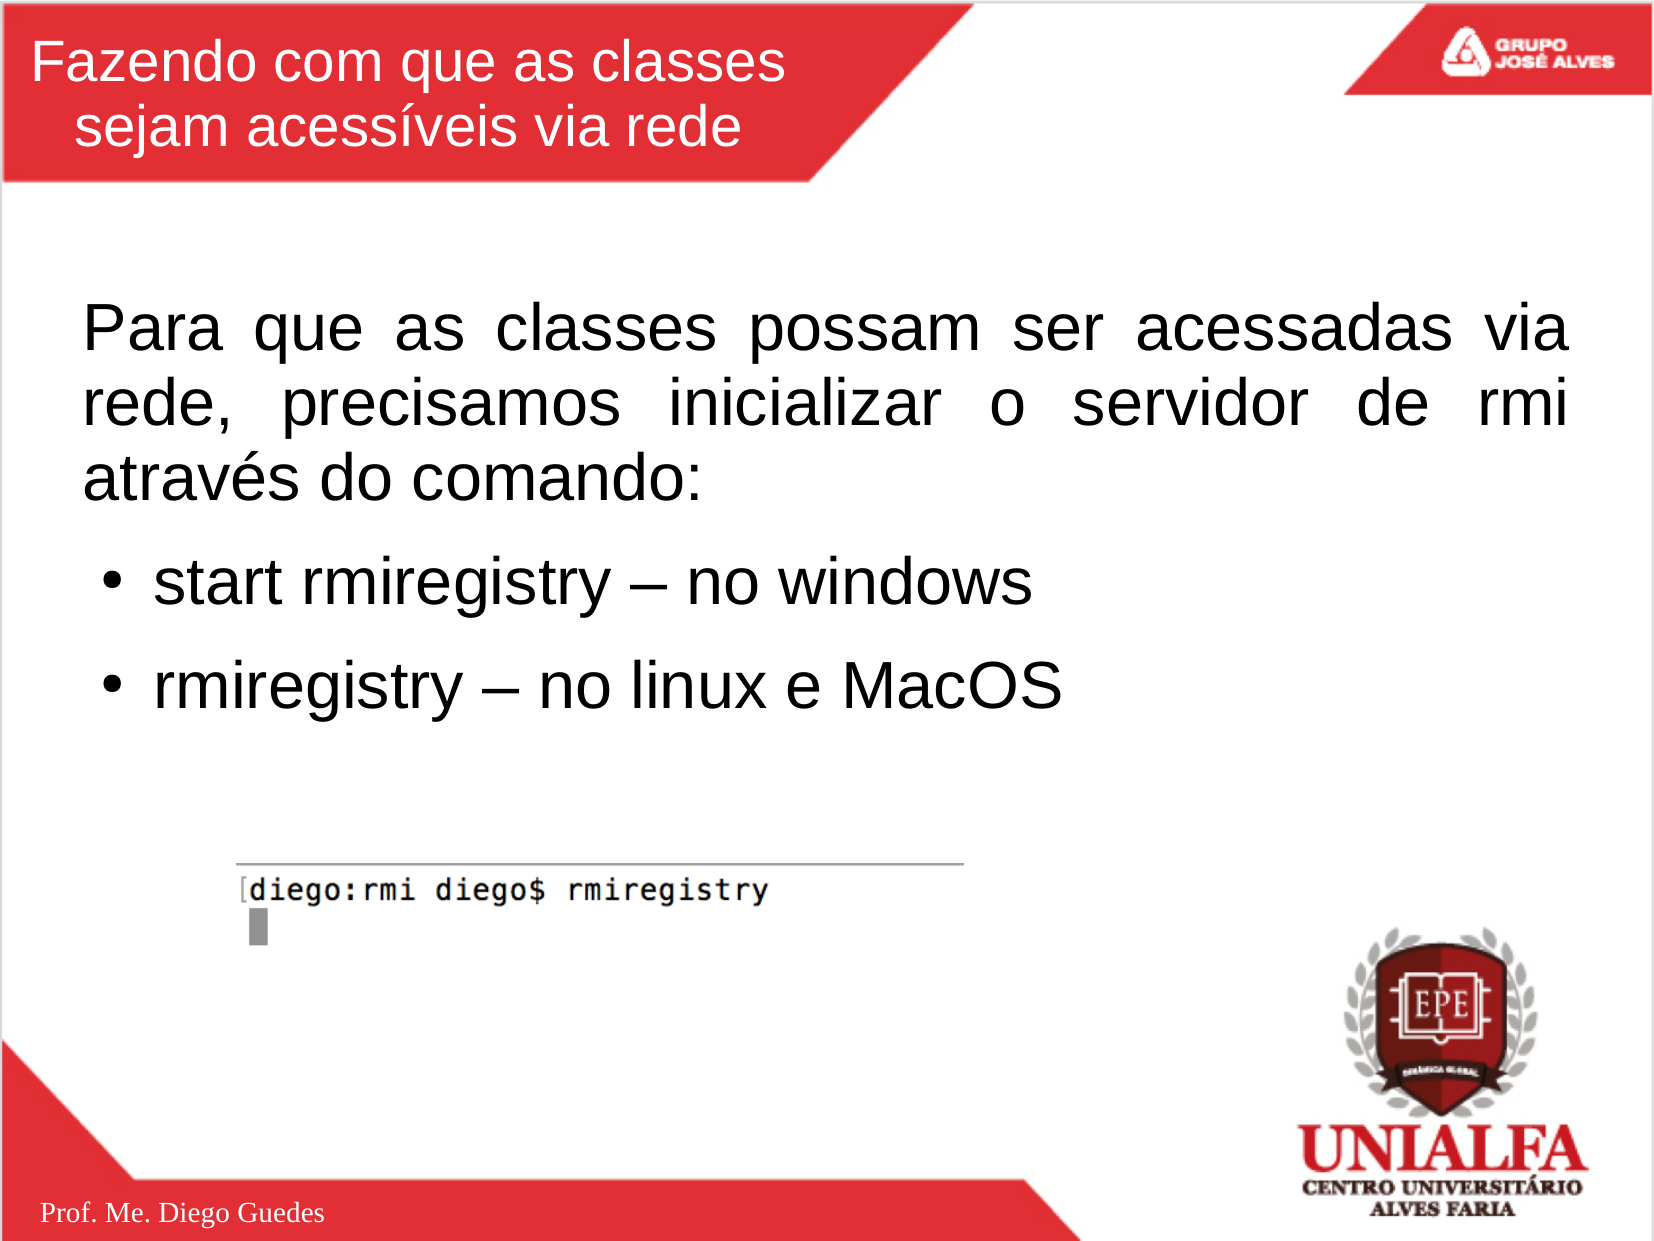

# Fazendo com que as classes sejam acessíveis via rede
Para que as classes possam ser acessadas via rede, precisamos inicializar o servidor de rmi através do comando:
start rmiregistry – no windows
rmiregistry – no linux e MacOS